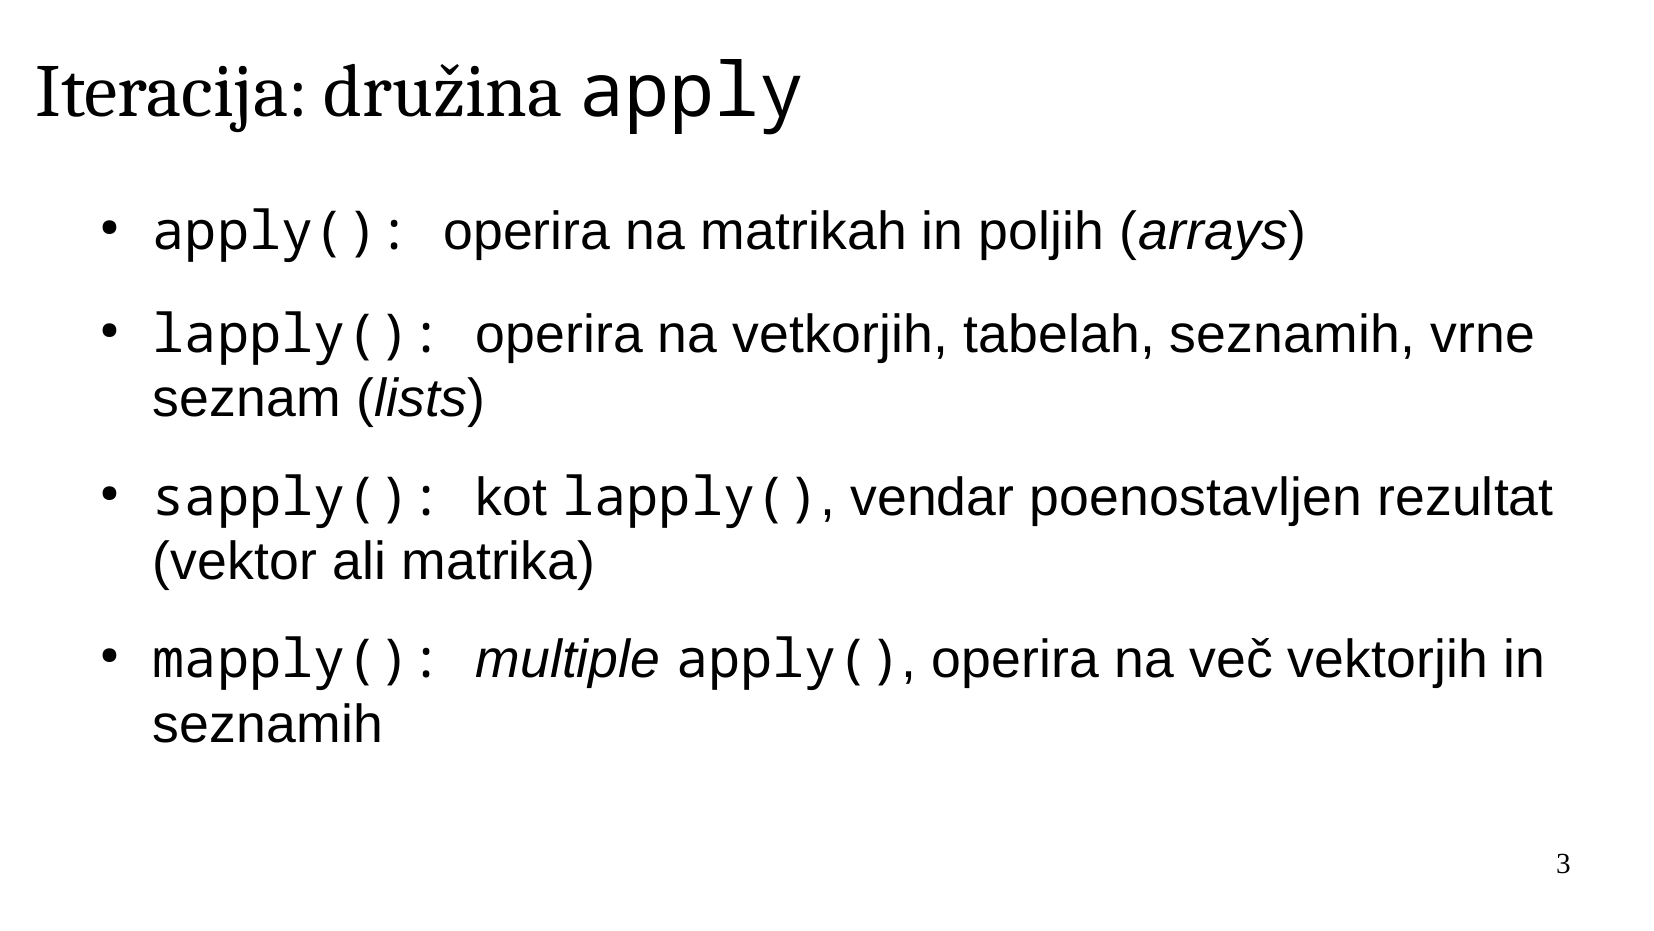

# Iteracija: družina apply
apply(): operira na matrikah in poljih (arrays)
lapply(): operira na vetkorjih, tabelah, seznamih, vrne seznam (lists)
sapply(): kot lapply(), vendar poenostavljen rezultat (vektor ali matrika)
mapply(): multiple apply(), operira na več vektorjih in seznamih
3